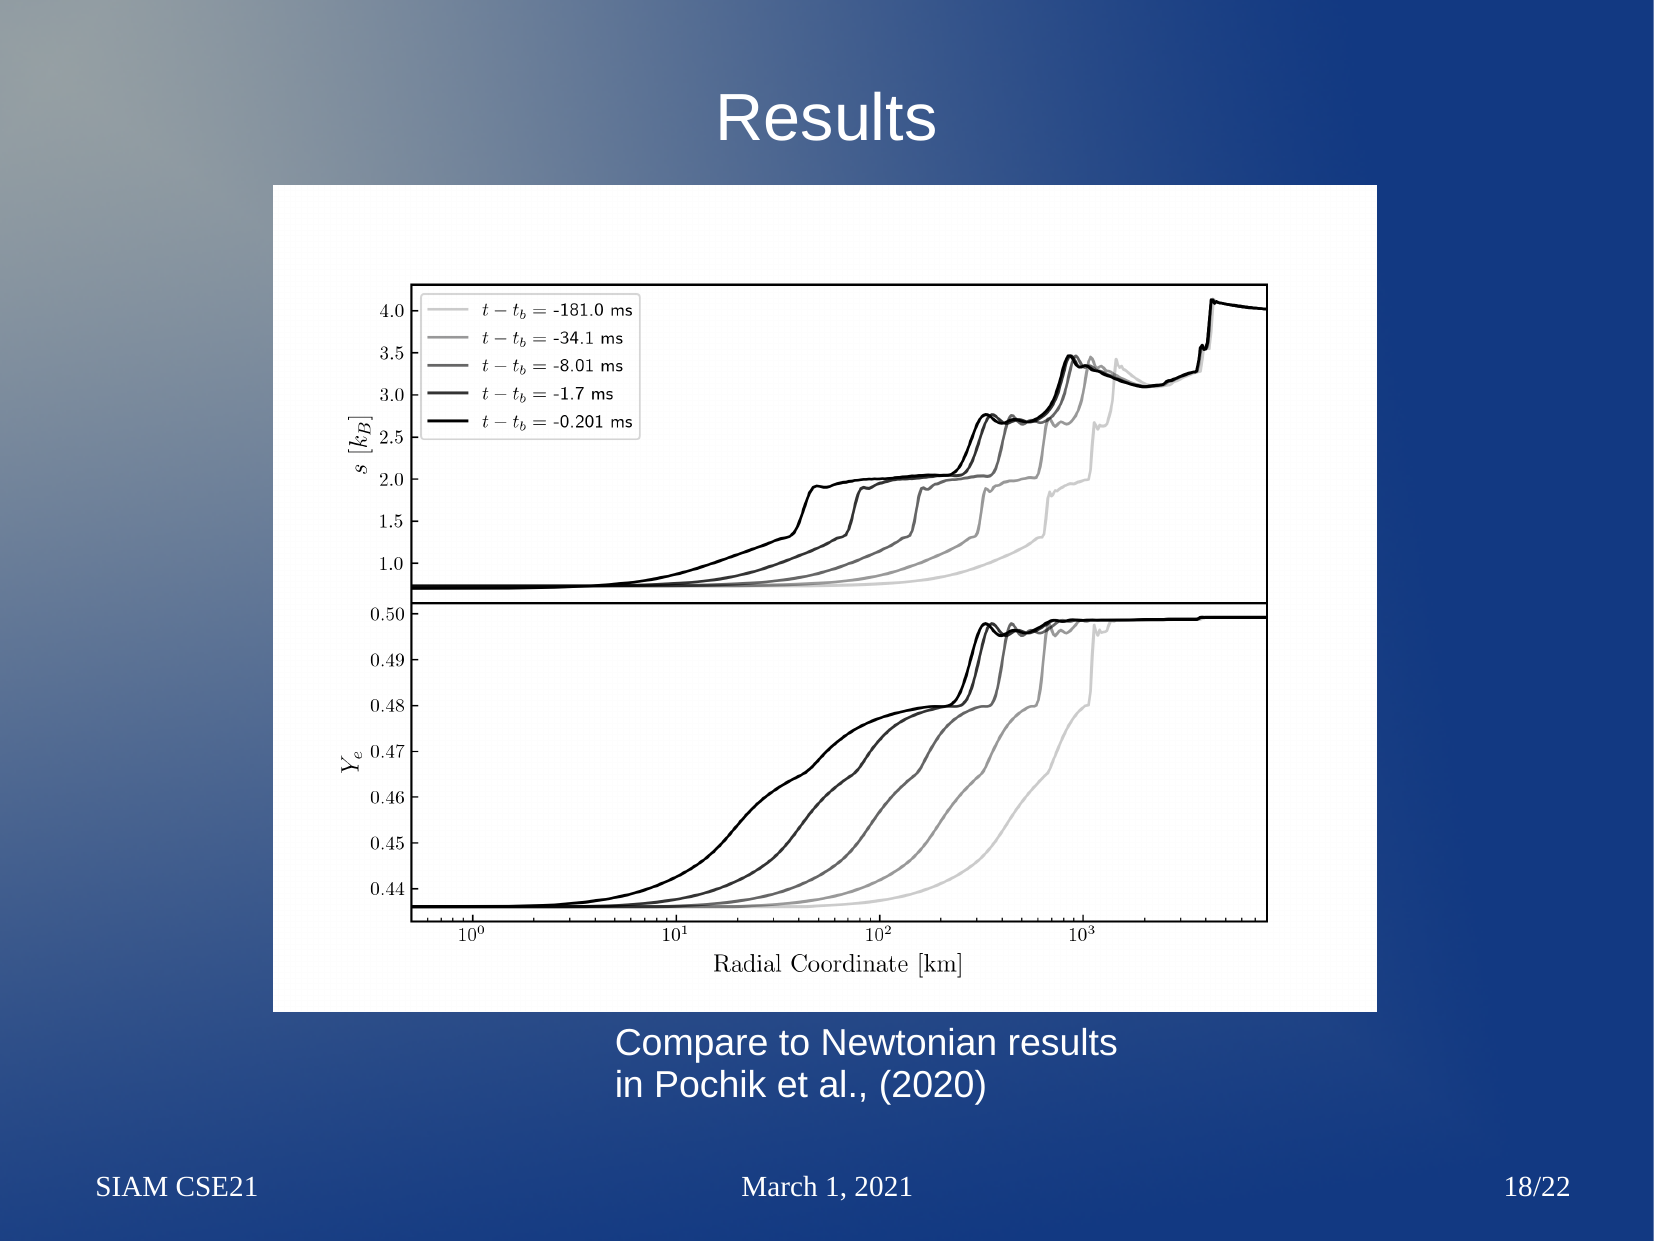

# Results
Compare to Newtonian results in Pochik et al., (2020)
18